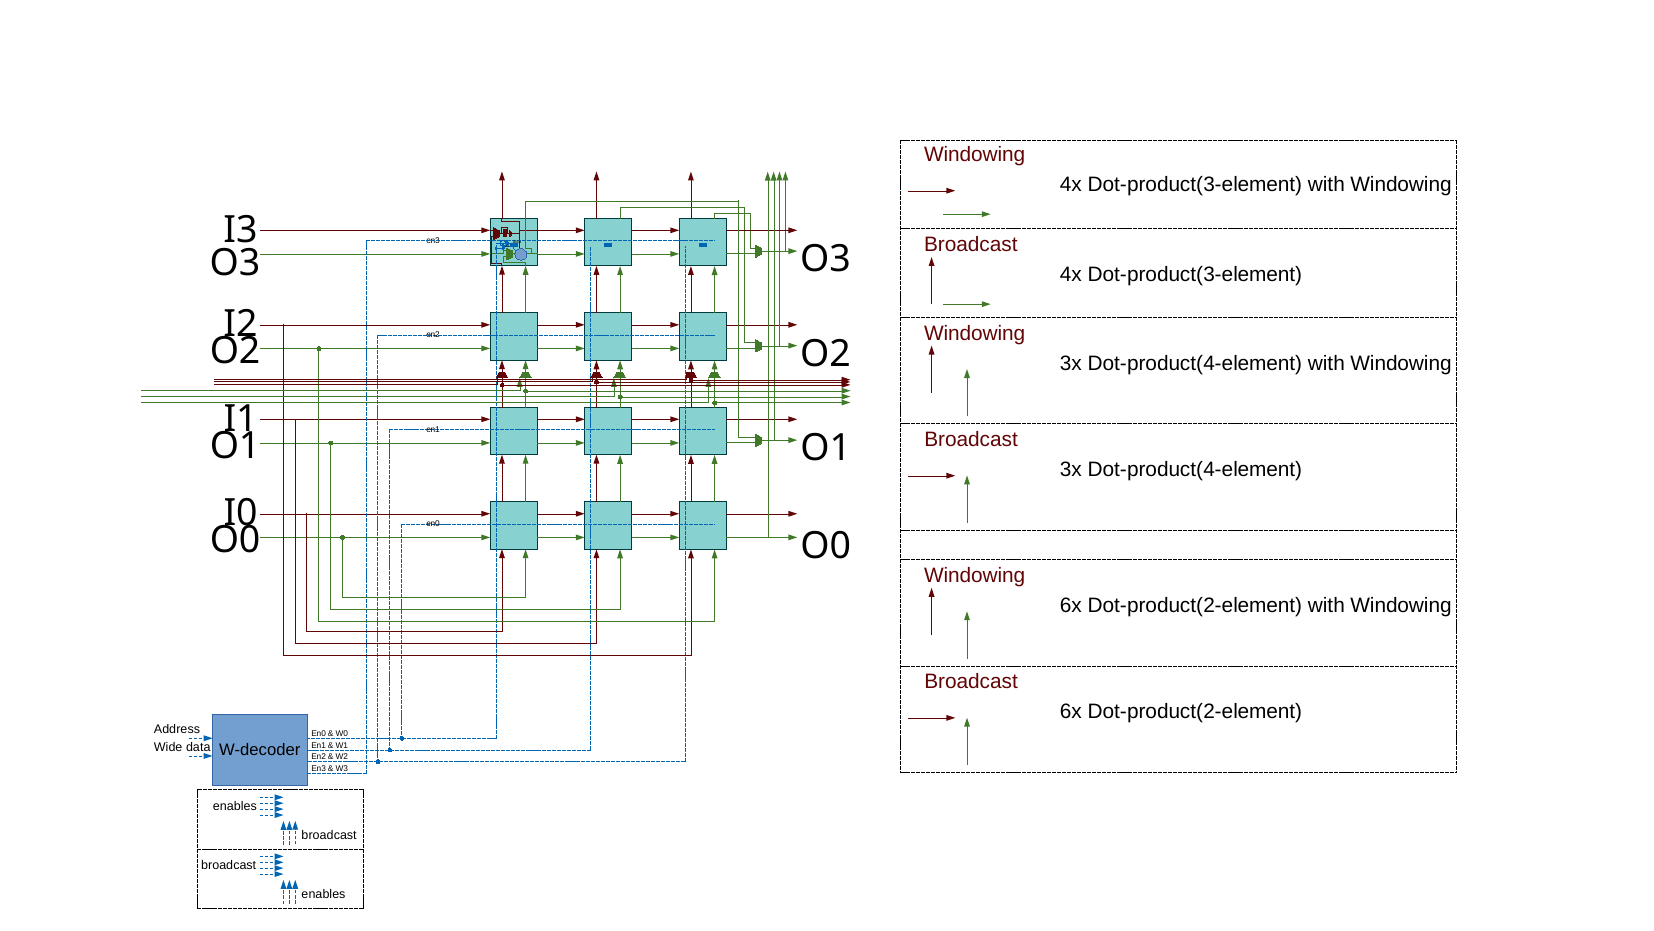

Windowing
4x Dot-product(3-element) with Windowing
I3
O3
Broadcast
O3
en3
data
en
4x Dot-product(3-element)
I2
Windowing
O2
O2
en2
3x Dot-product(4-element) with Windowing
I1
O1
O1
en1
Broadcast
3x Dot-product(4-element)
I0
O0
O0
en0
Windowing
6x Dot-product(2-element) with Windowing
Broadcast
6x Dot-product(2-element)
W-decoder
Address
En0 & W0
Wide data
En1 & W1
En2 & W2
En3 & W3
enables
broadcast
broadcast
enables